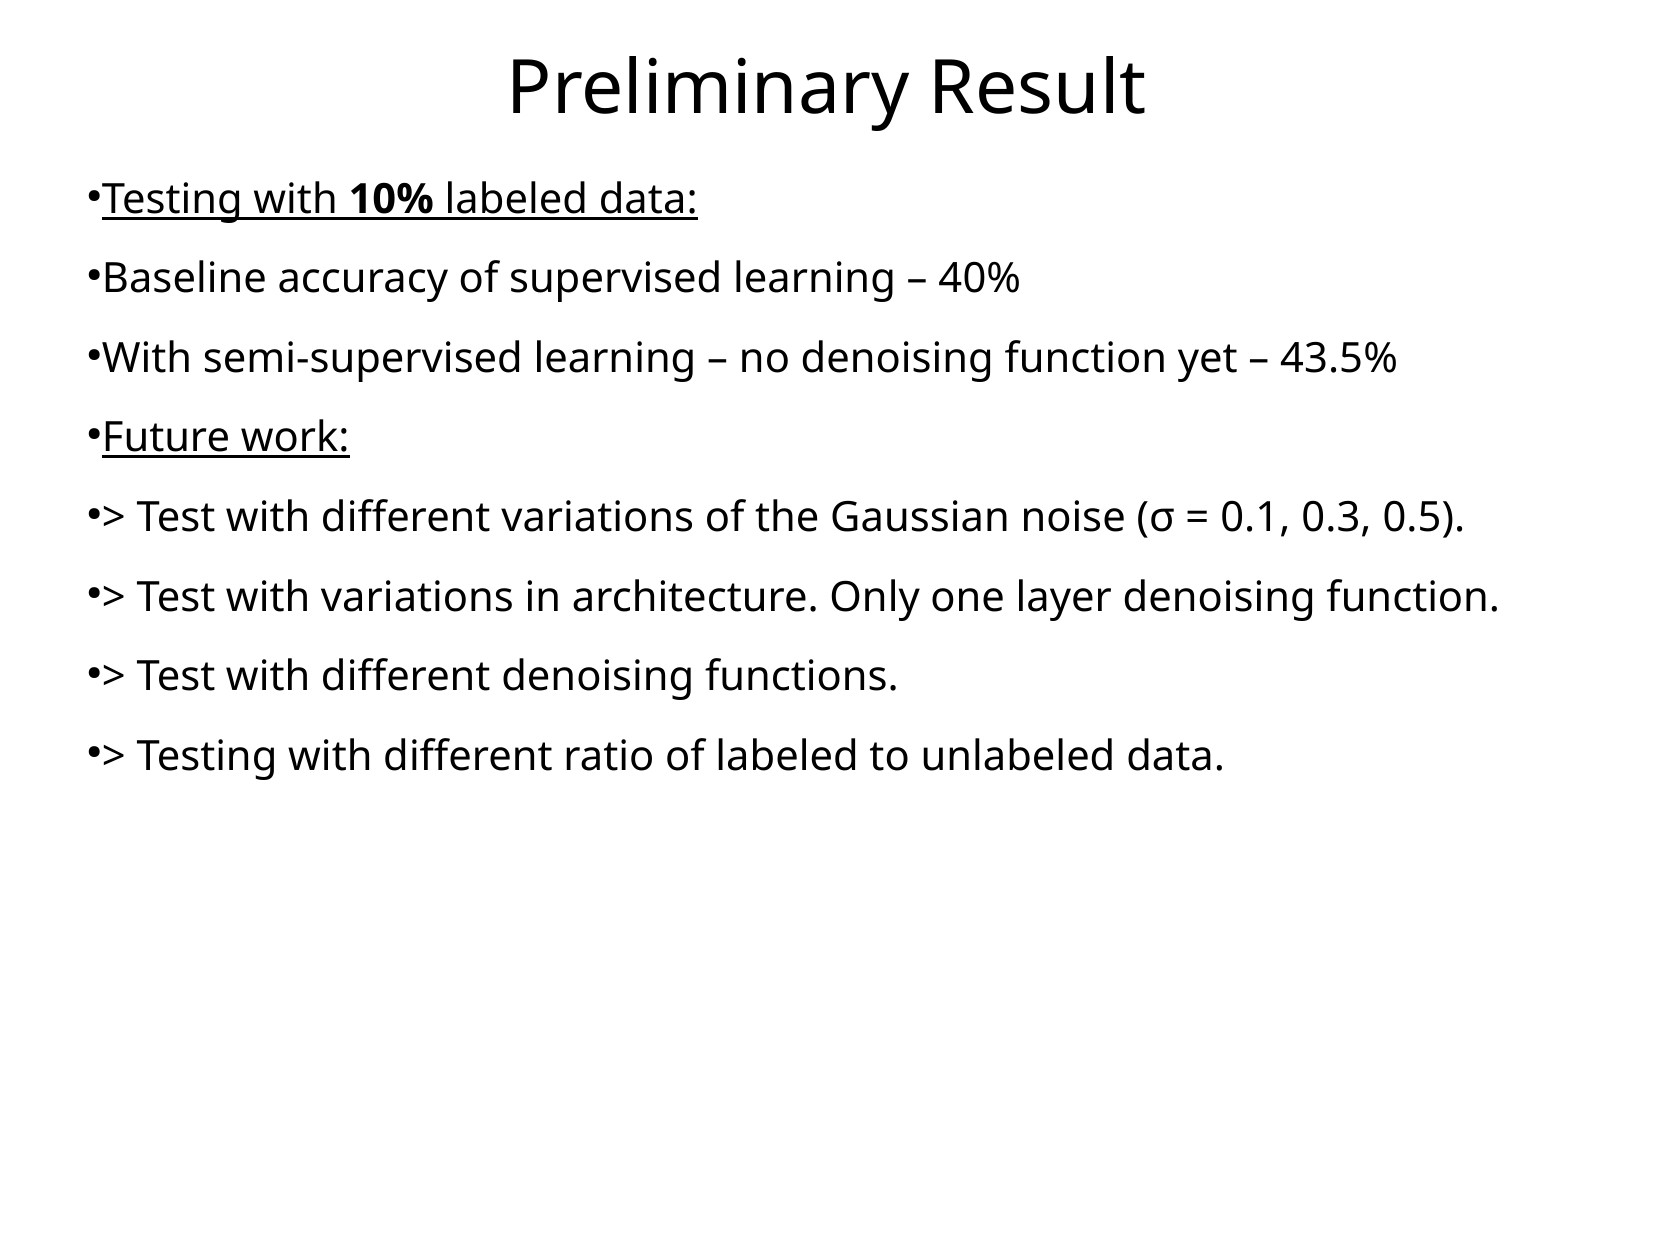

# Preliminary Result
Testing with 10% labeled data:
Baseline accuracy of supervised learning – 40%
With semi-supervised learning – no denoising function yet – 43.5%
Future work:
> Test with different variations of the Gaussian noise (σ = 0.1, 0.3, 0.5).
> Test with variations in architecture. Only one layer denoising function.
> Test with different denoising functions.
> Testing with different ratio of labeled to unlabeled data.